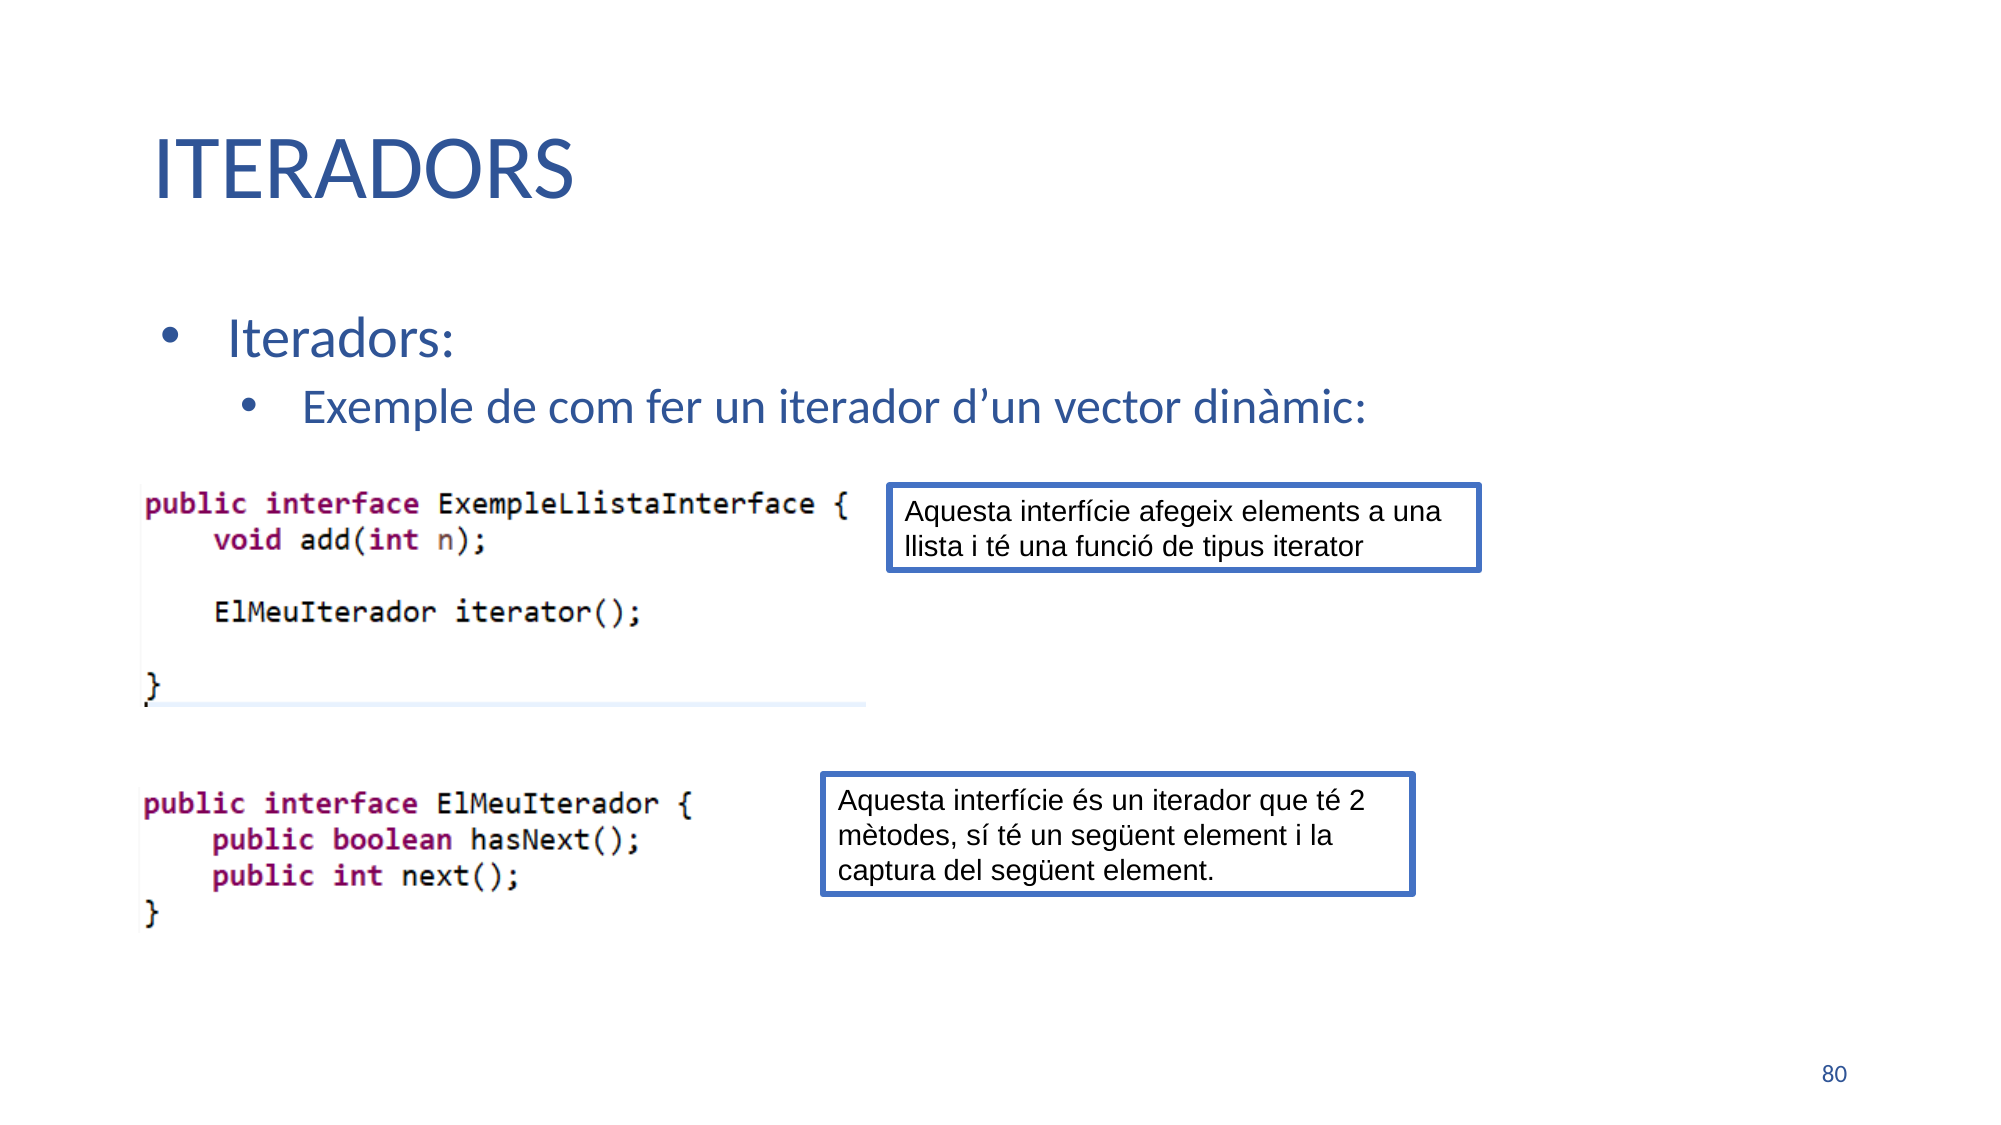

# ITERADORS
Iteradors:
Exemple de com fer un iterador d’un vector dinàmic:
Aquesta interfície afegeix elements a una llista i té una funció de tipus iterator
Aquesta interfície és un iterador que té 2 mètodes, sí té un següent element i la captura del següent element.